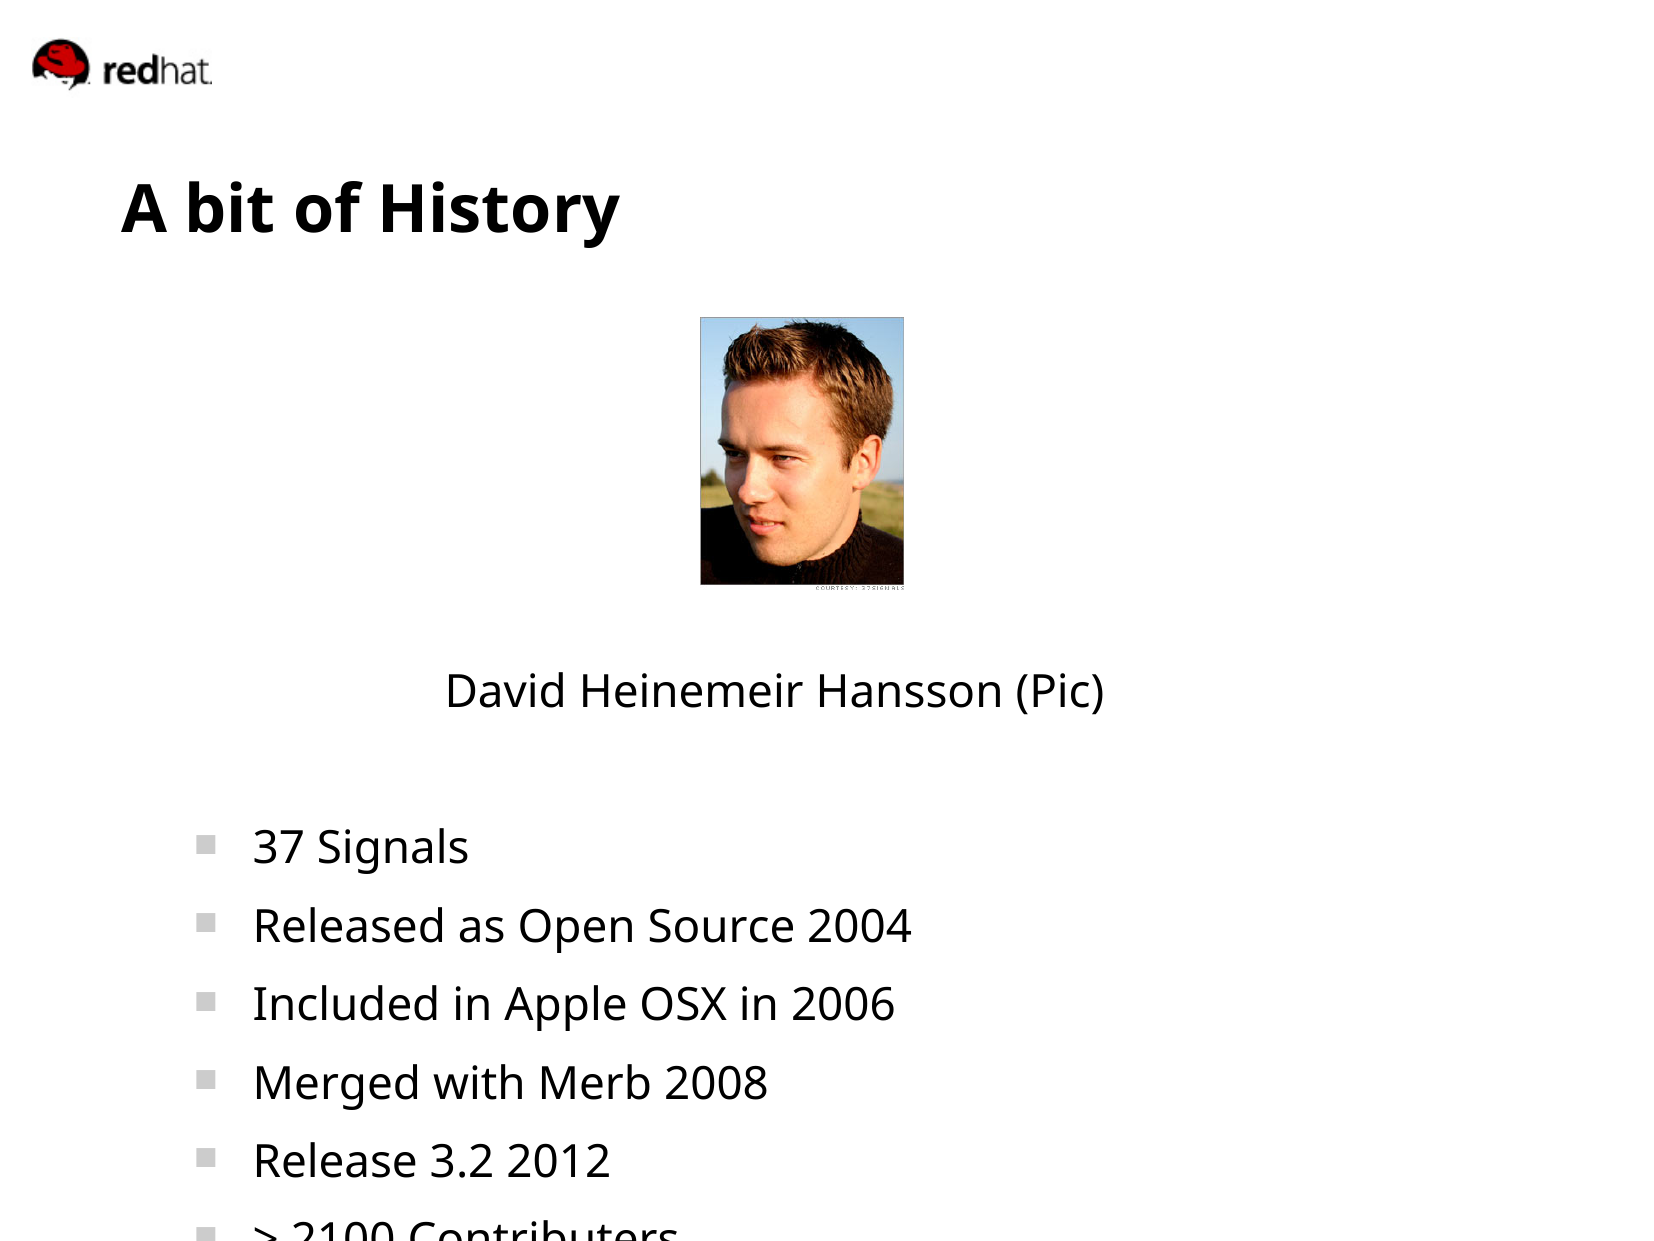

# A bit of History
 David Heinemeir Hansson (Pic)
37 Signals
Released as Open Source 2004
Included in Apple OSX in 2006
Merged with Merb 2008
Release 3.2 2012
> 2100 Contributers